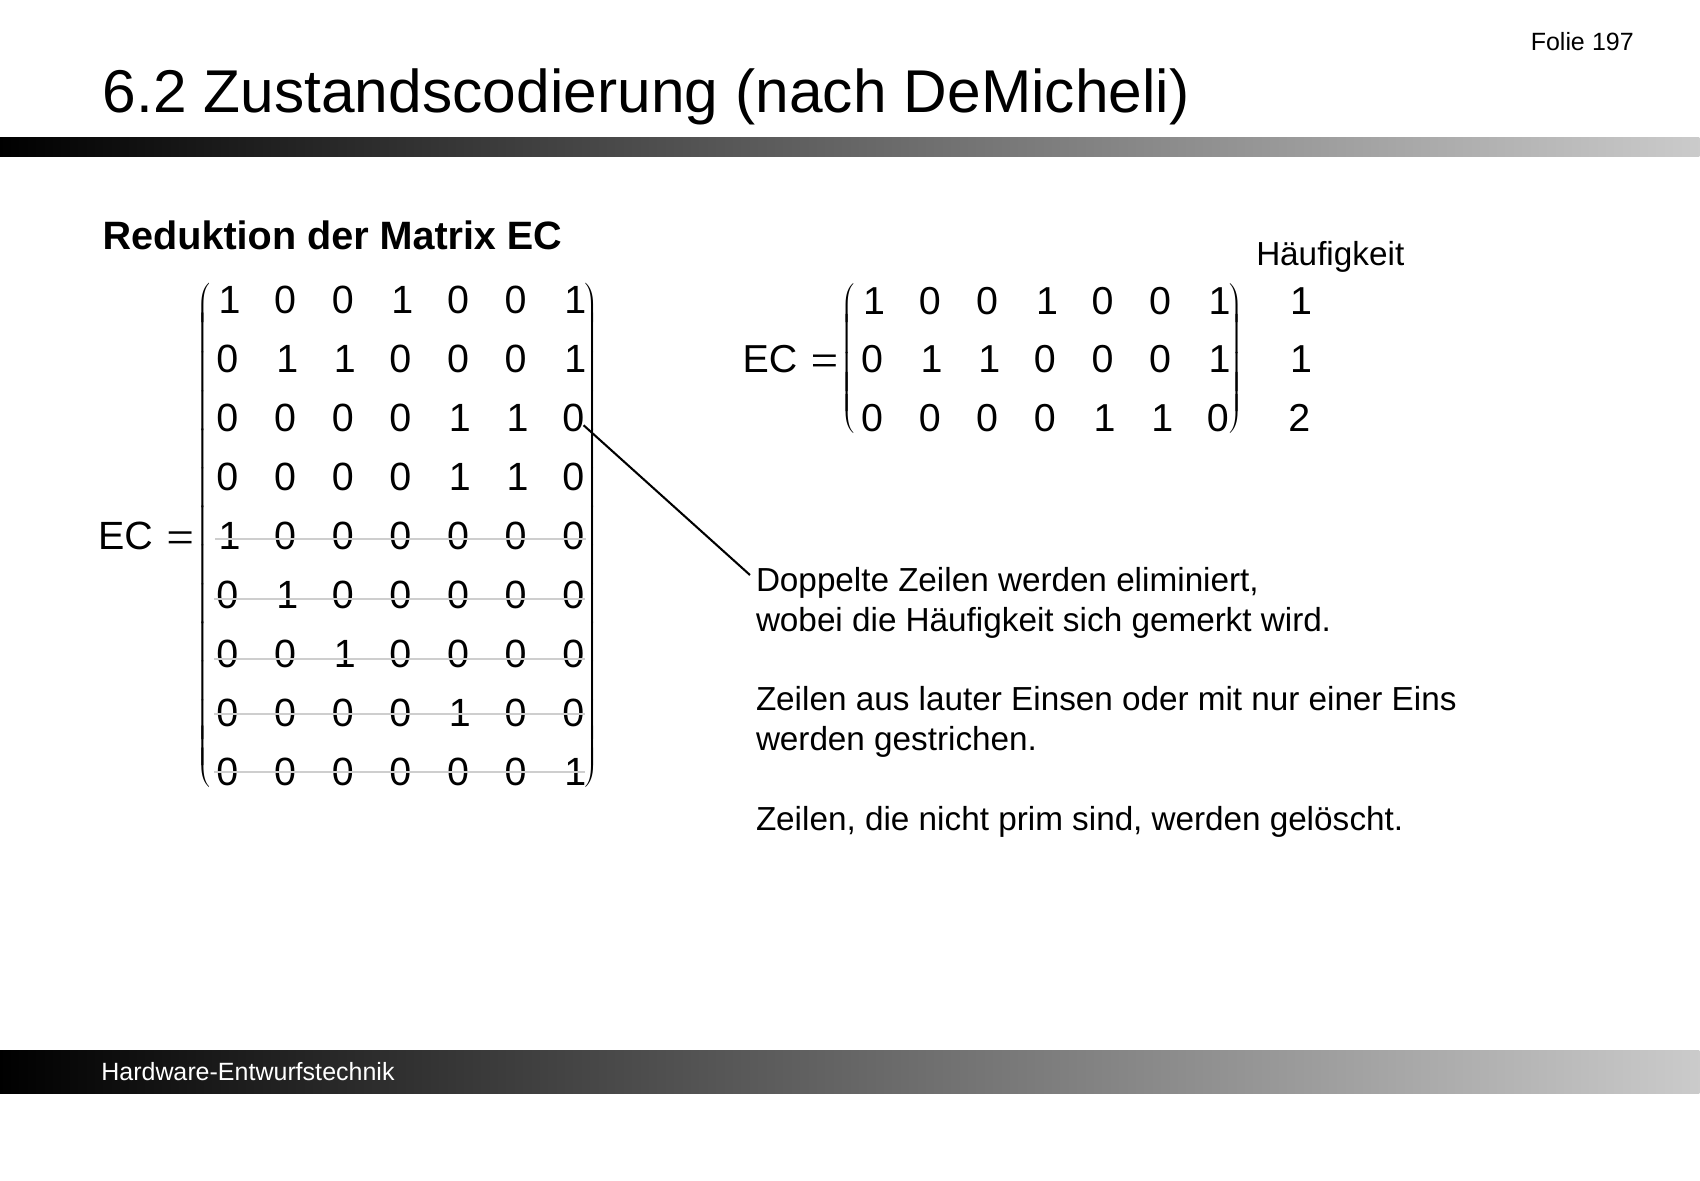

# 6.2 Zustandscodierung (nach DeMicheli)
Reduktion der Matrix EC
Häufigkeit
Doppelte Zeilen werden eliminiert,
wobei die Häufigkeit sich gemerkt wird.
Zeilen aus lauter Einsen oder mit nur einer Eins werden gestrichen.
Zeilen, die nicht prim sind, werden gelöscht.